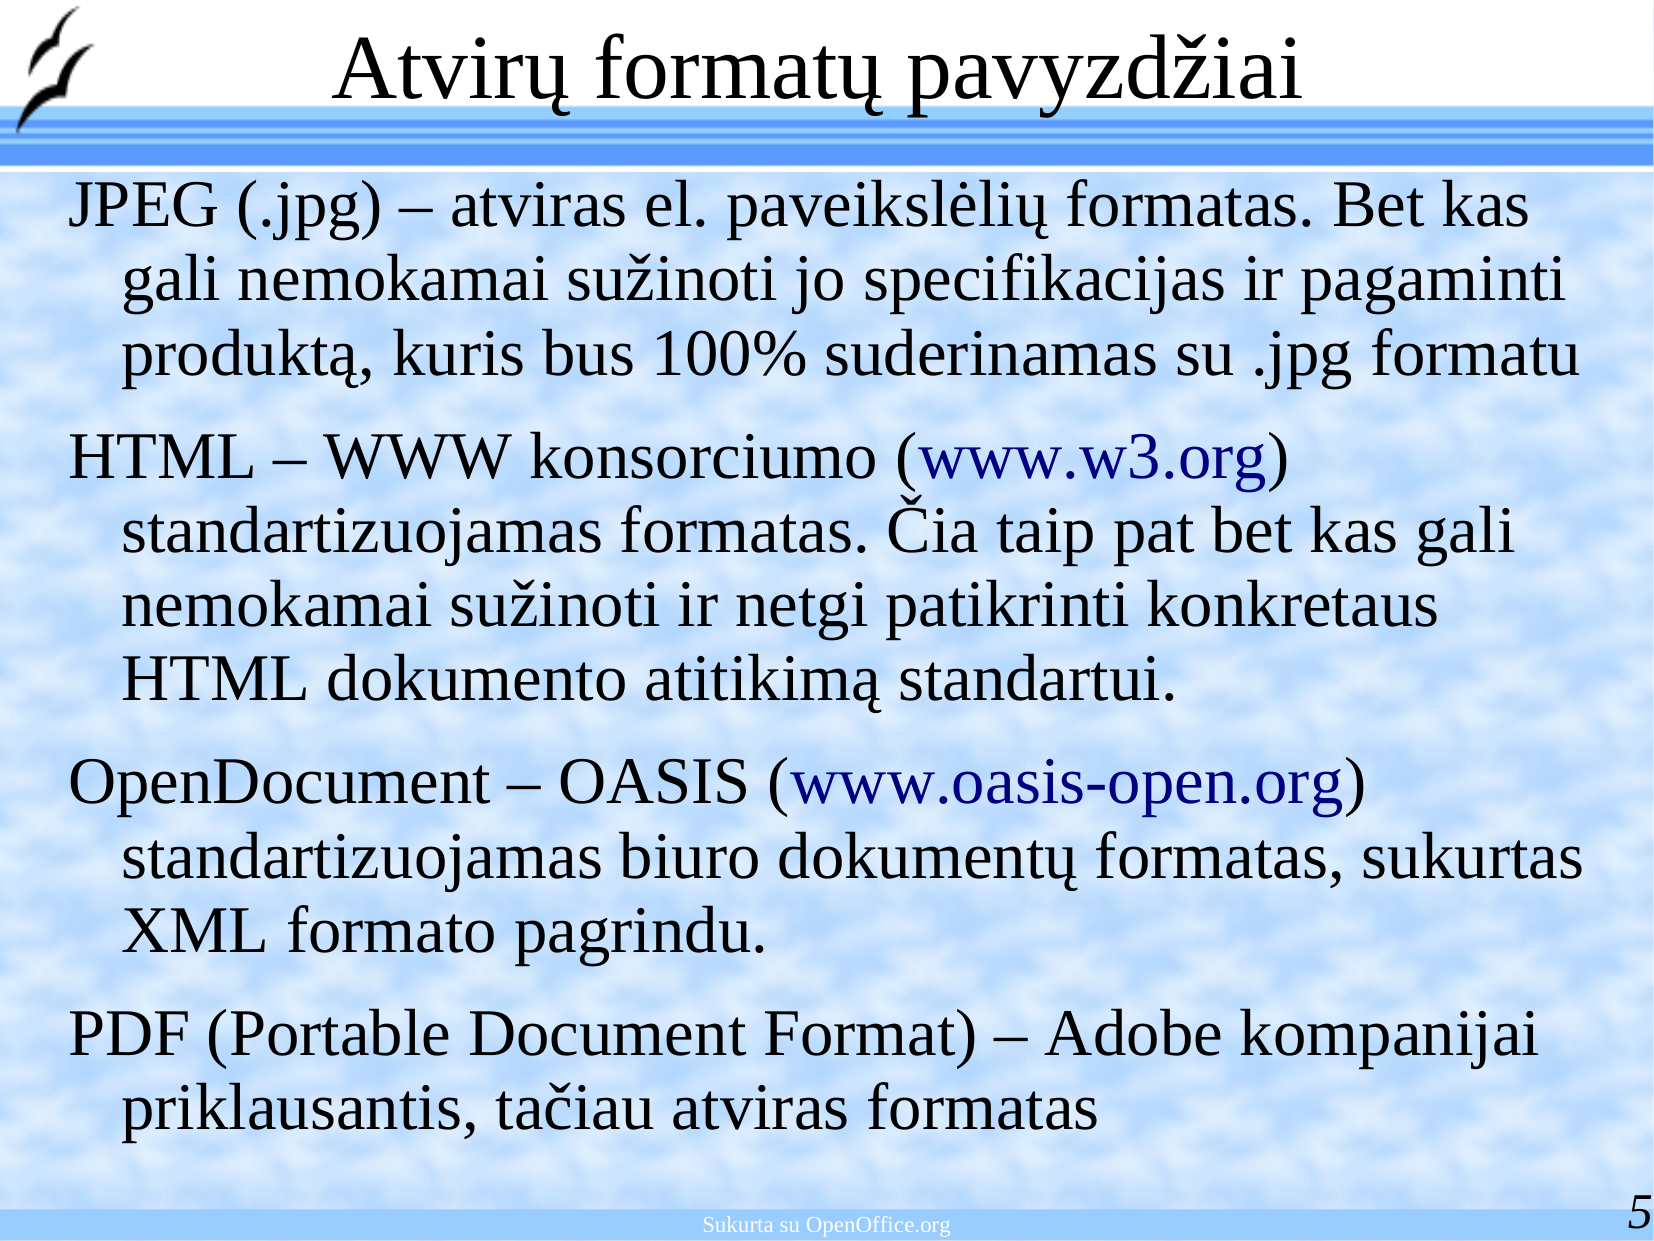

# Atvirų formatų pavyzdžiai
JPEG (.jpg) – atviras el. paveikslėlių formatas. Bet kas gali nemokamai sužinoti jo specifikacijas ir pagaminti produktą, kuris bus 100% suderinamas su .jpg formatu
HTML – WWW konsorciumo (www.w3.org) standartizuojamas formatas. Čia taip pat bet kas gali nemokamai sužinoti ir netgi patikrinti konkretaus HTML dokumento atitikimą standartui.
OpenDocument – OASIS (www.oasis-open.org) standartizuojamas biuro dokumentų formatas, sukurtas XML formato pagrindu.
PDF (Portable Document Format) – Adobe kompanijai priklausantis, tačiau atviras formatas